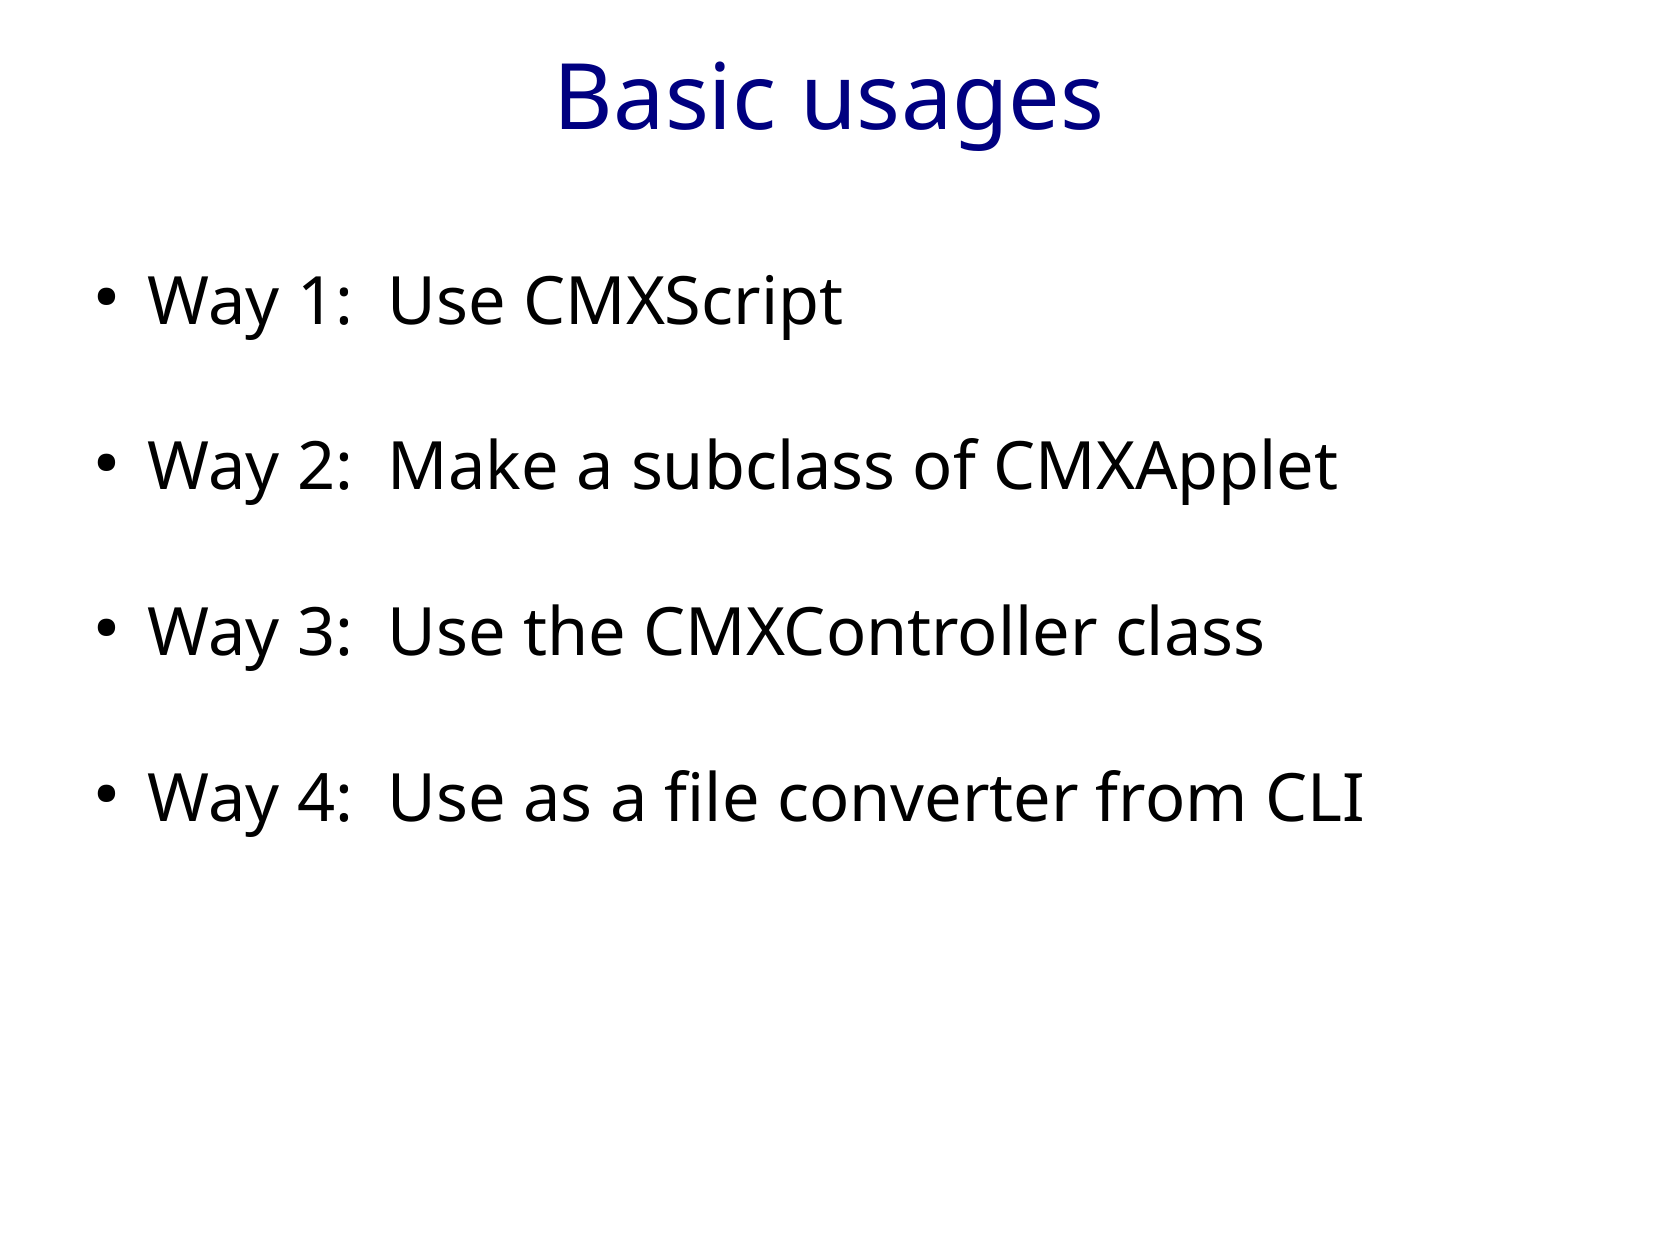

# Basic usages
Way 1: Use CMXScript
Way 2: Make a subclass of CMXApplet
Way 3: Use the CMXController class
Way 4: Use as a file converter from CLI